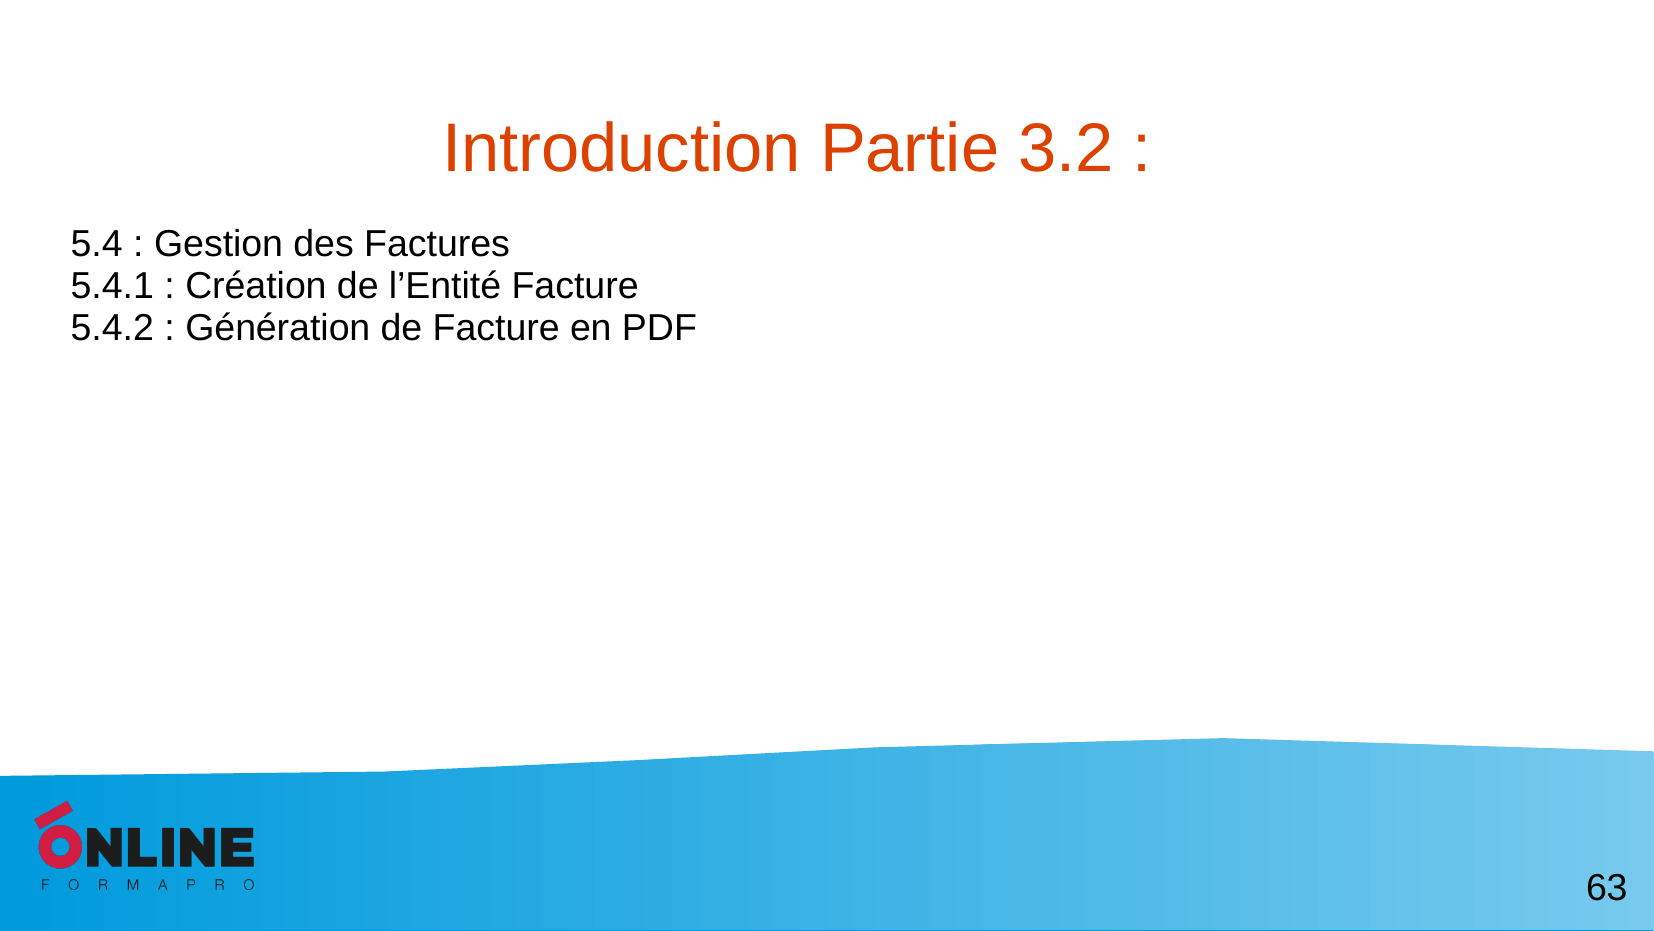

# Introduction Partie 3.2 :
5.4 : Gestion des Factures
5.4.1 : Création de l’Entité Facture
5.4.2 : Génération de Facture en PDF